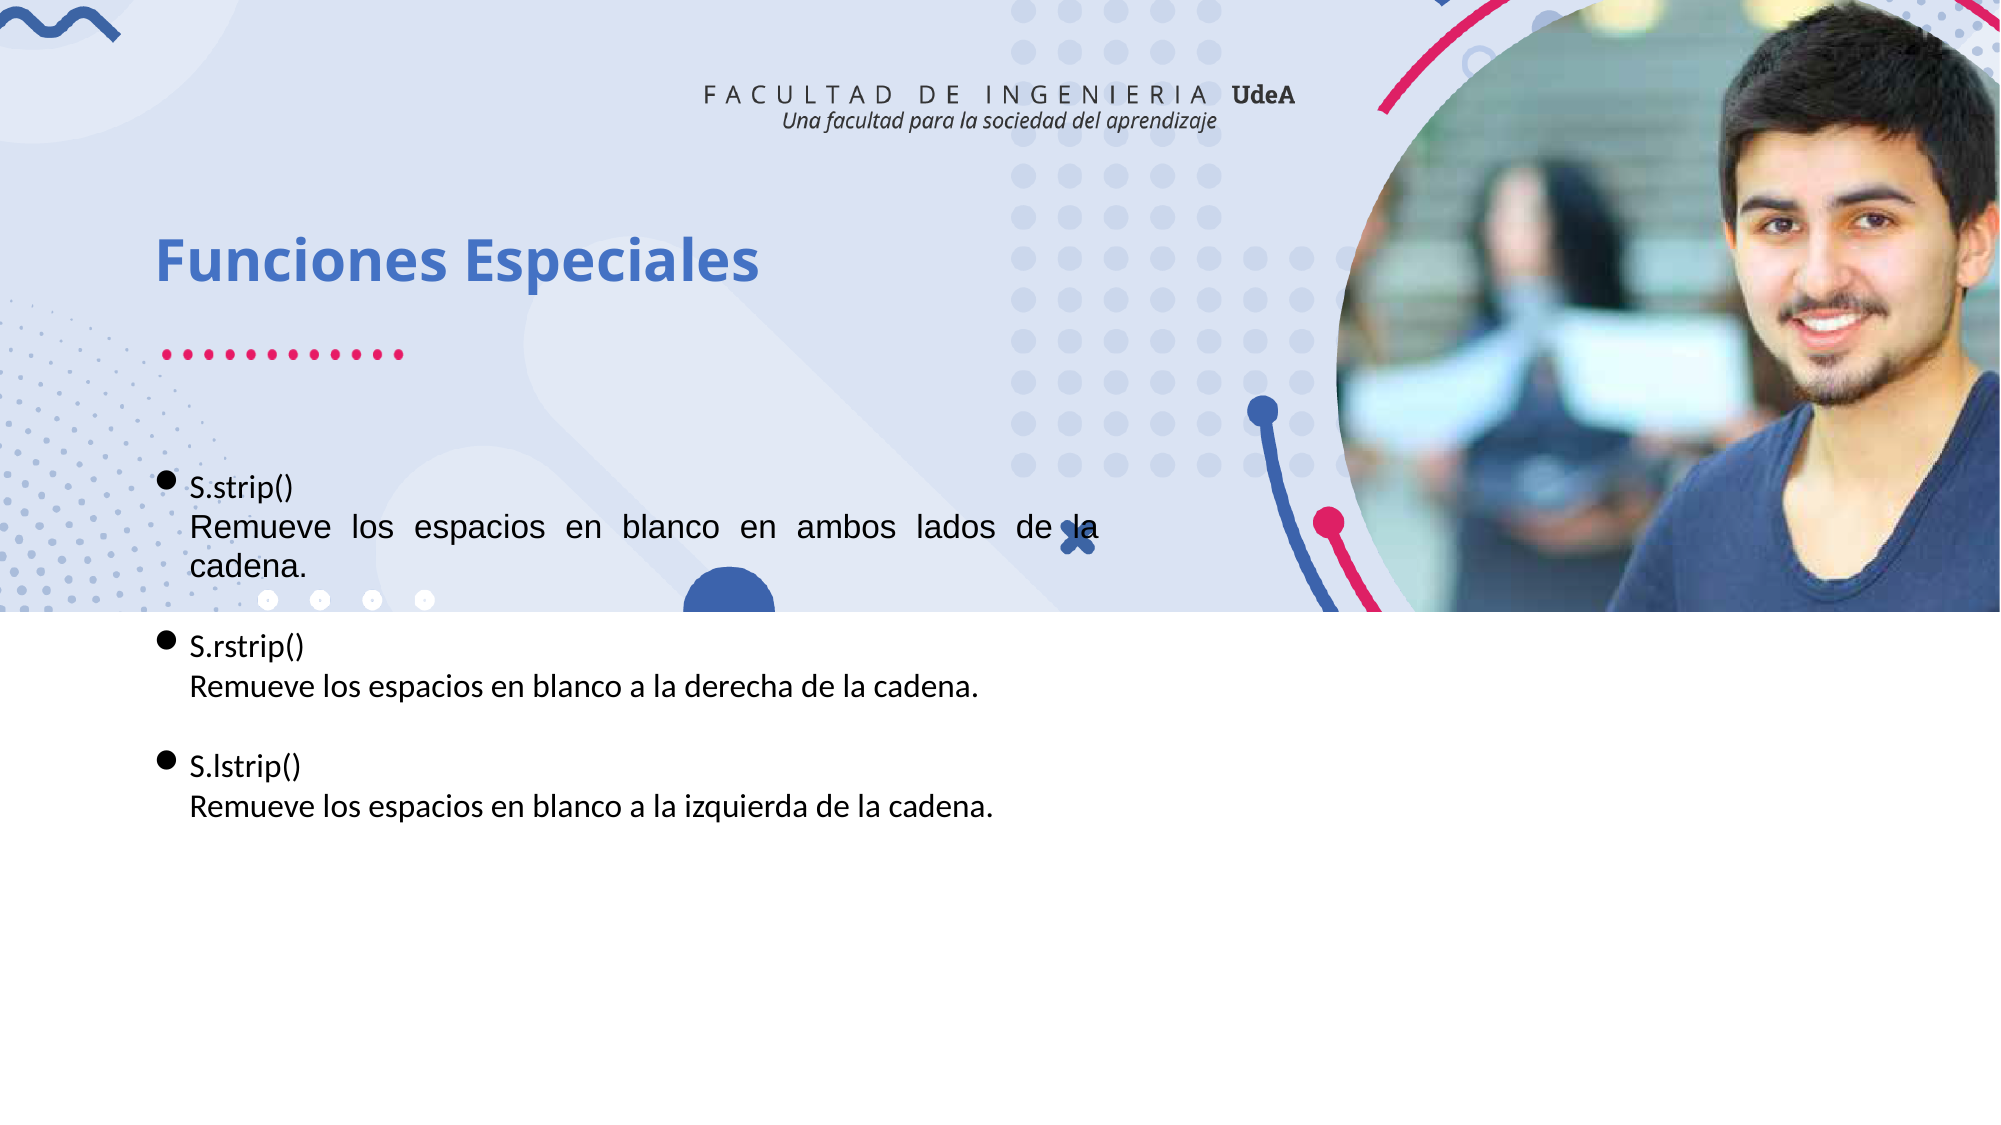

Funciones Especiales
S.strip()
Remueve los espacios en blanco en ambos lados de la cadena.
S.rstrip()
Remueve los espacios en blanco a la derecha de la cadena.
S.lstrip()
Remueve los espacios en blanco a la izquierda de la cadena.